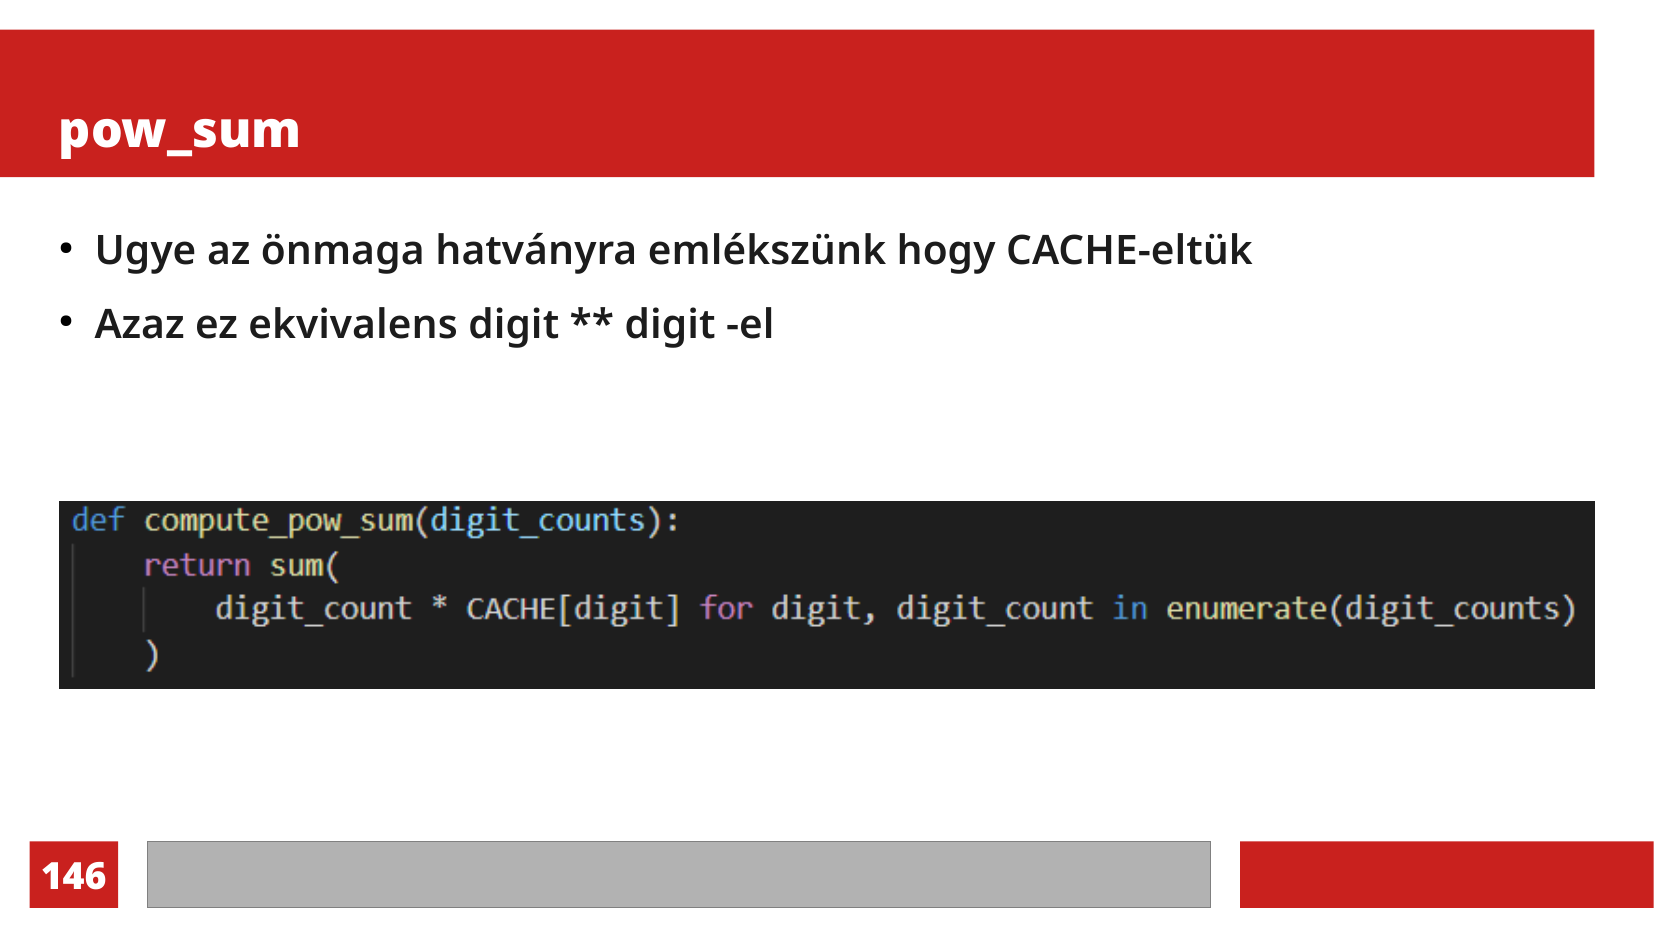

# pow_sum
Ugye az önmaga hatványra emlékszünk hogy CACHE-eltük
Azaz ez ekvivalens digit ** digit -el
146